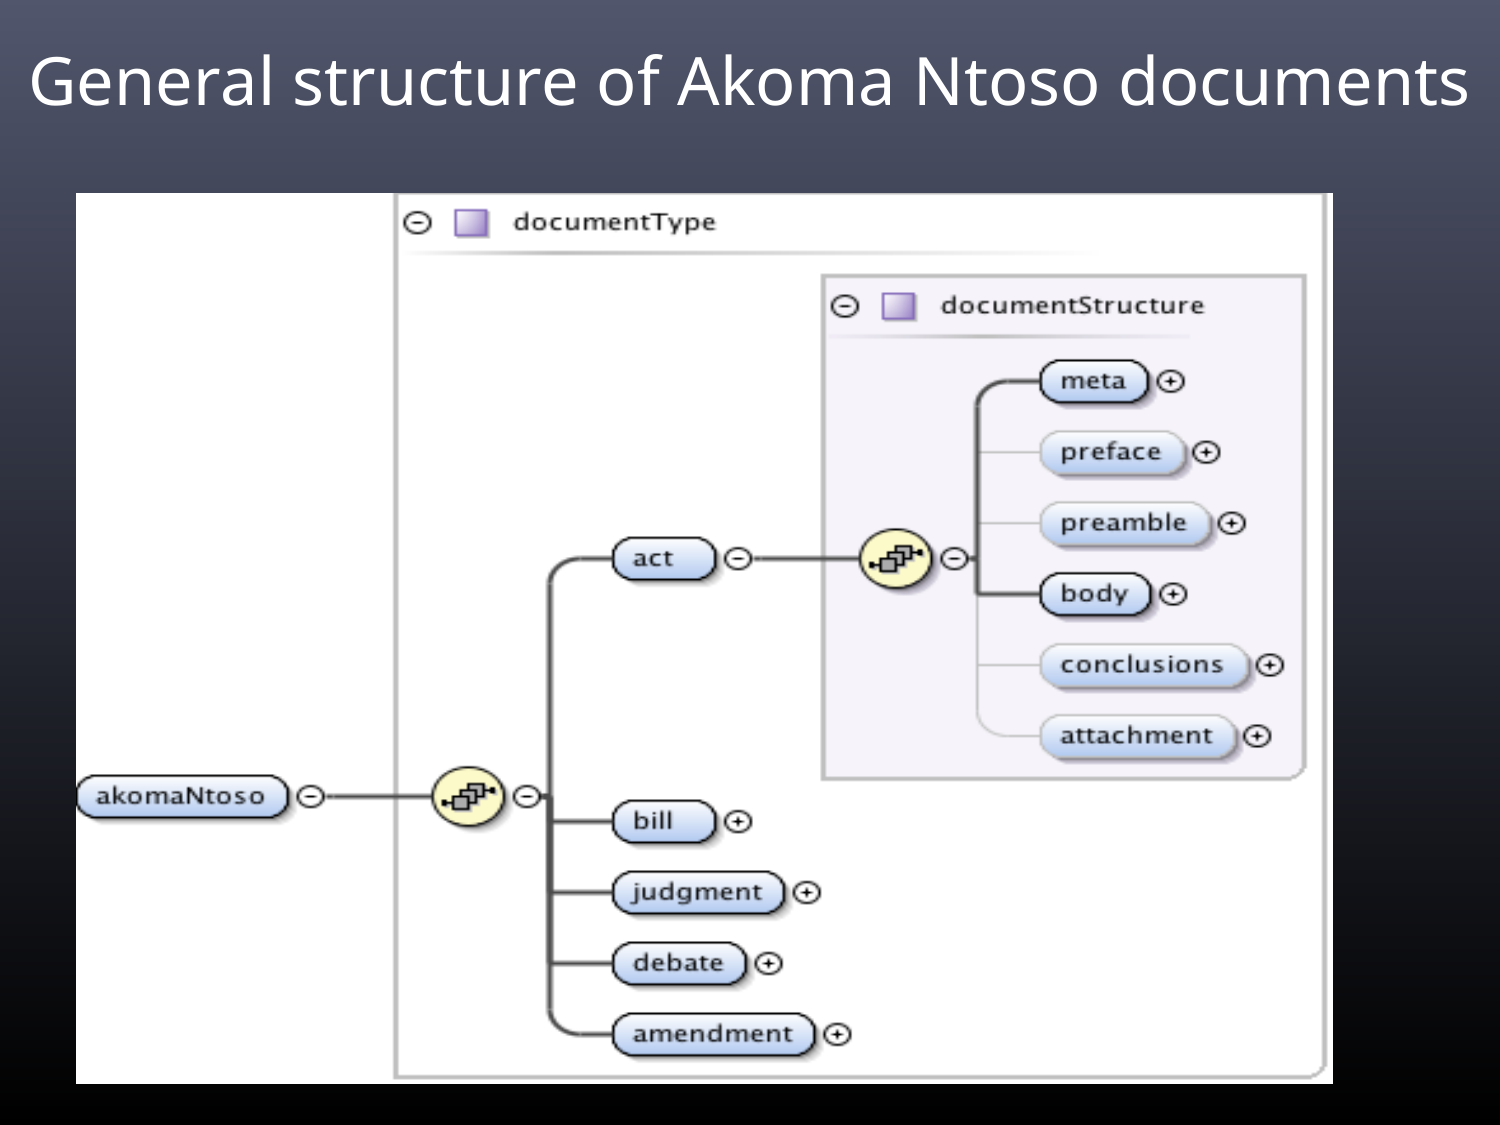

# General structure of Akoma Ntoso documents